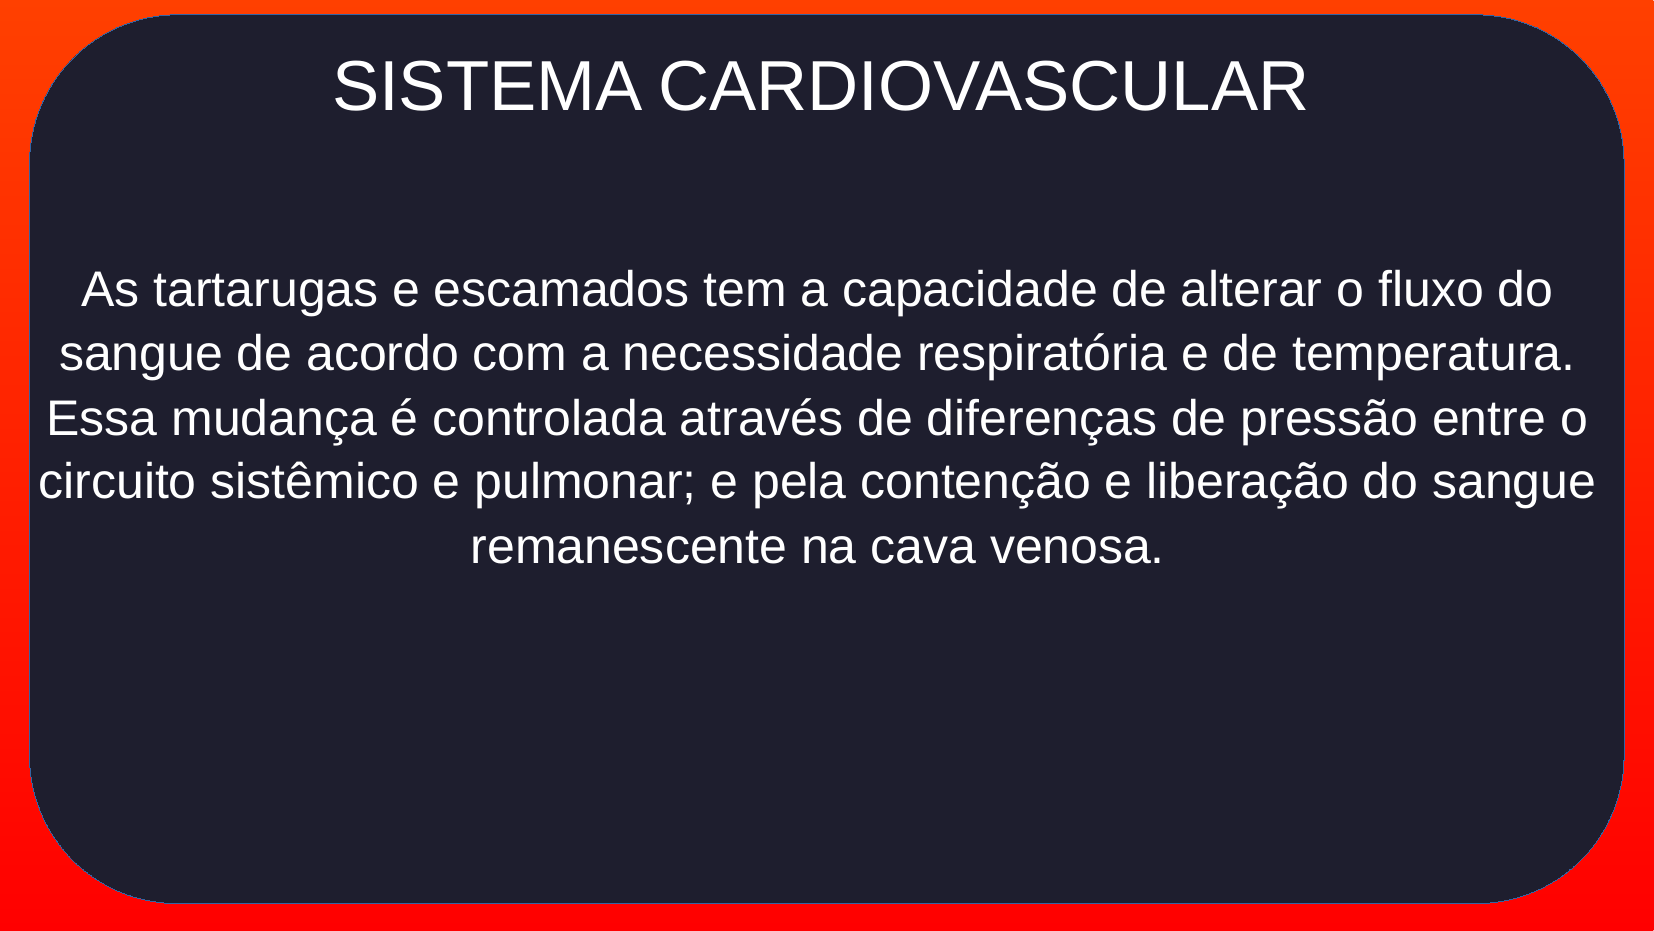

# SISTEMA CARDIOVASCULAR
As tartarugas e escamados tem a capacidade de alterar o fluxo do sangue de acordo com a necessidade respiratória e de temperatura. Essa mudança é controlada através de diferenças de pressão entre o circuito sistêmico e pulmonar; e pela contenção e liberação do sangue remanescente na cava venosa.